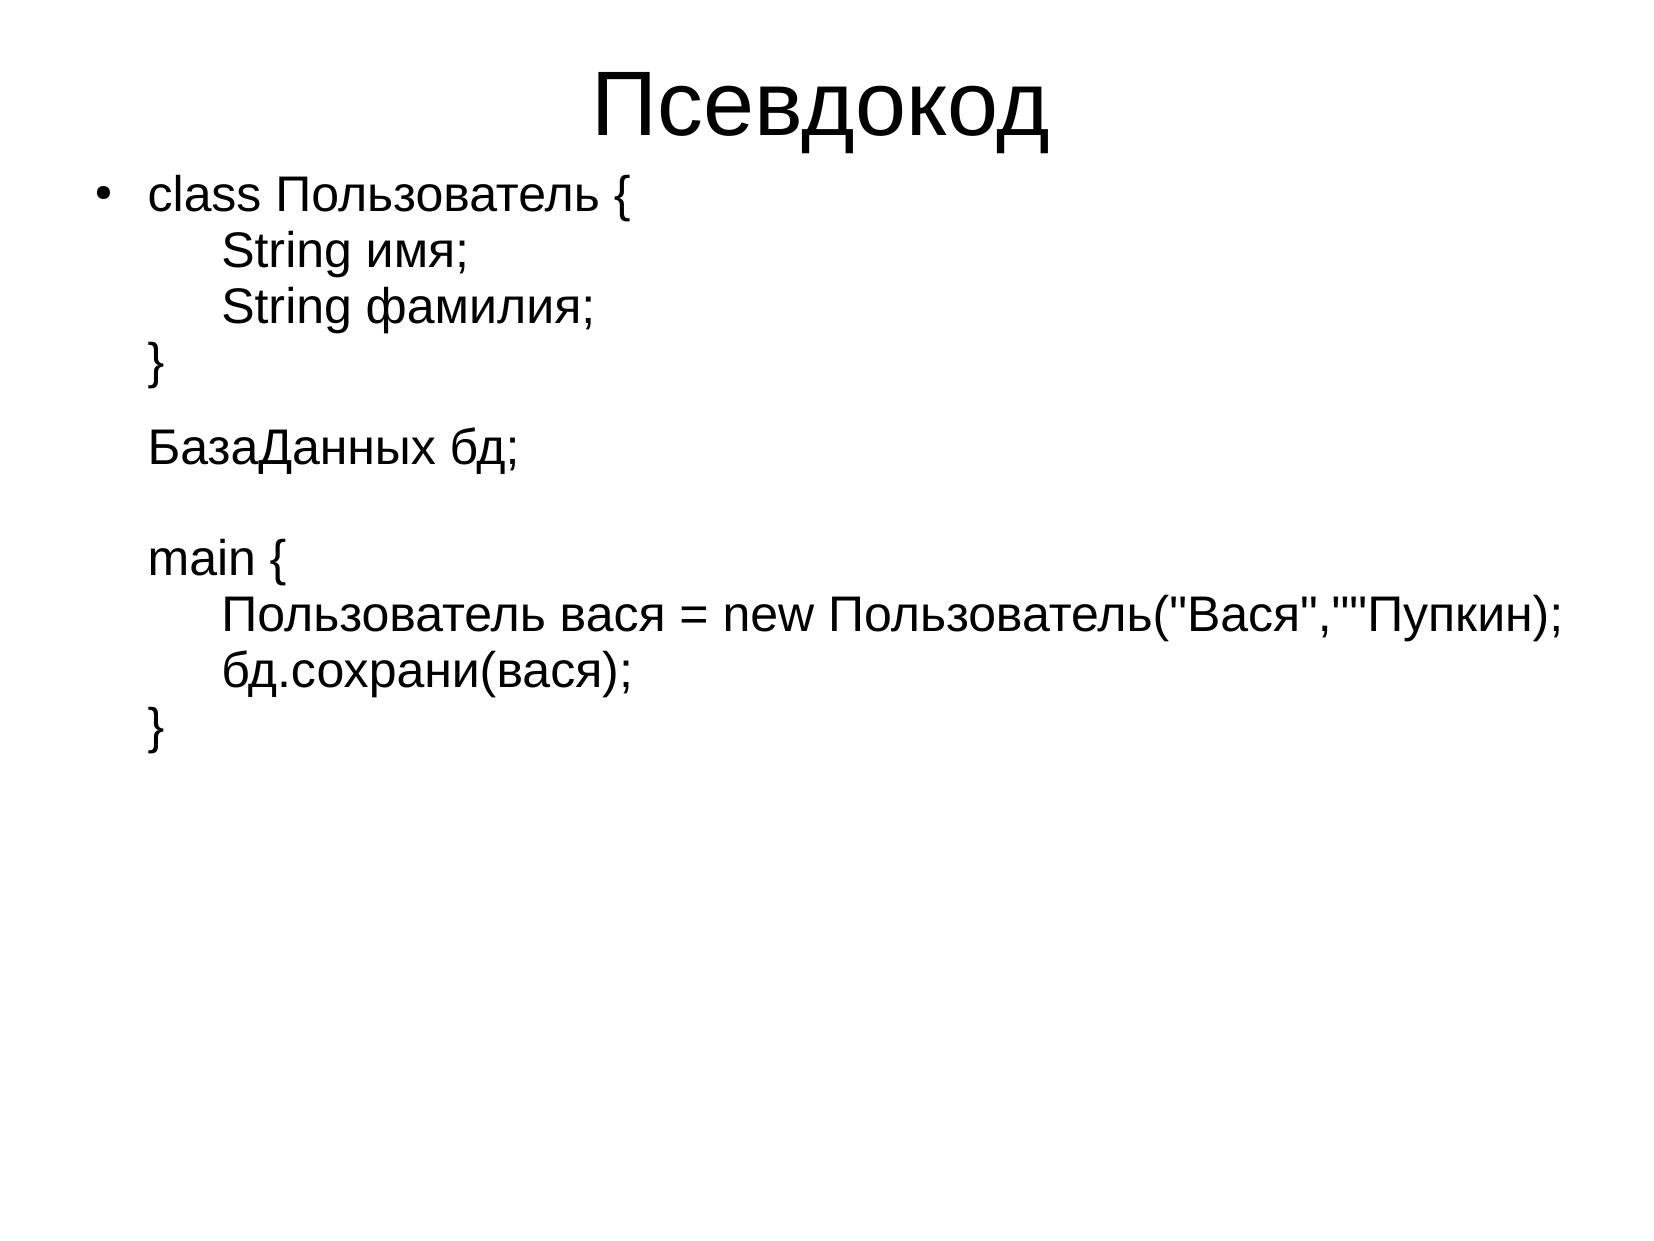

# Псевдокод
class Пользователь {
	String имя;
	String фамилия;
}
БазаДанных бд;
main {
	Пользователь вася = new Пользователь("Вася",""Пупкин);
	бд.сохрани(вася);
}